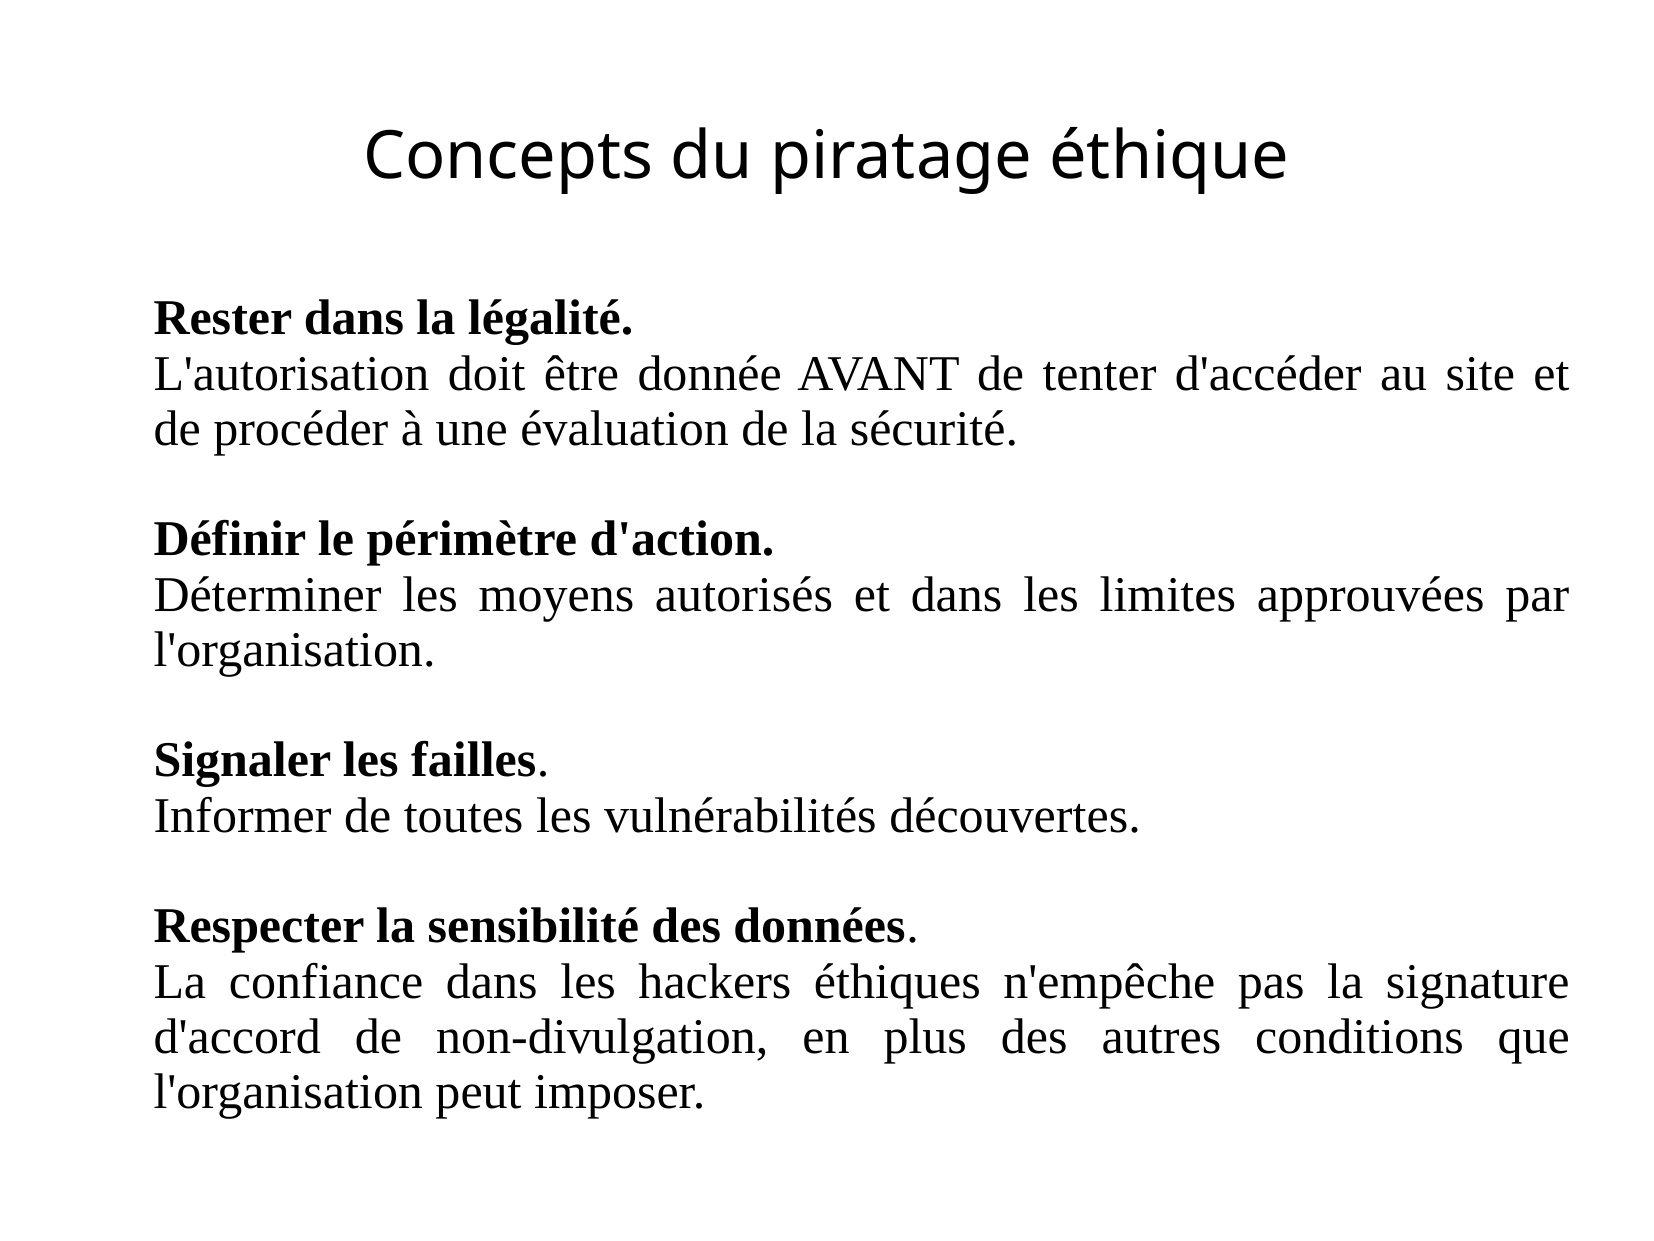

# Concepts du piratage éthique
Rester dans la légalité.
L'autorisation doit être donnée AVANT de tenter d'accéder au site et de procéder à une évaluation de la sécurité.
Définir le périmètre d'action.
Déterminer les moyens autorisés et dans les limites approuvées par l'organisation.
Signaler les failles.
Informer de toutes les vulnérabilités découvertes.
Respecter la sensibilité des données.
La confiance dans les hackers éthiques n'empêche pas la signature d'accord de non-divulgation, en plus des autres conditions que l'organisation peut imposer.